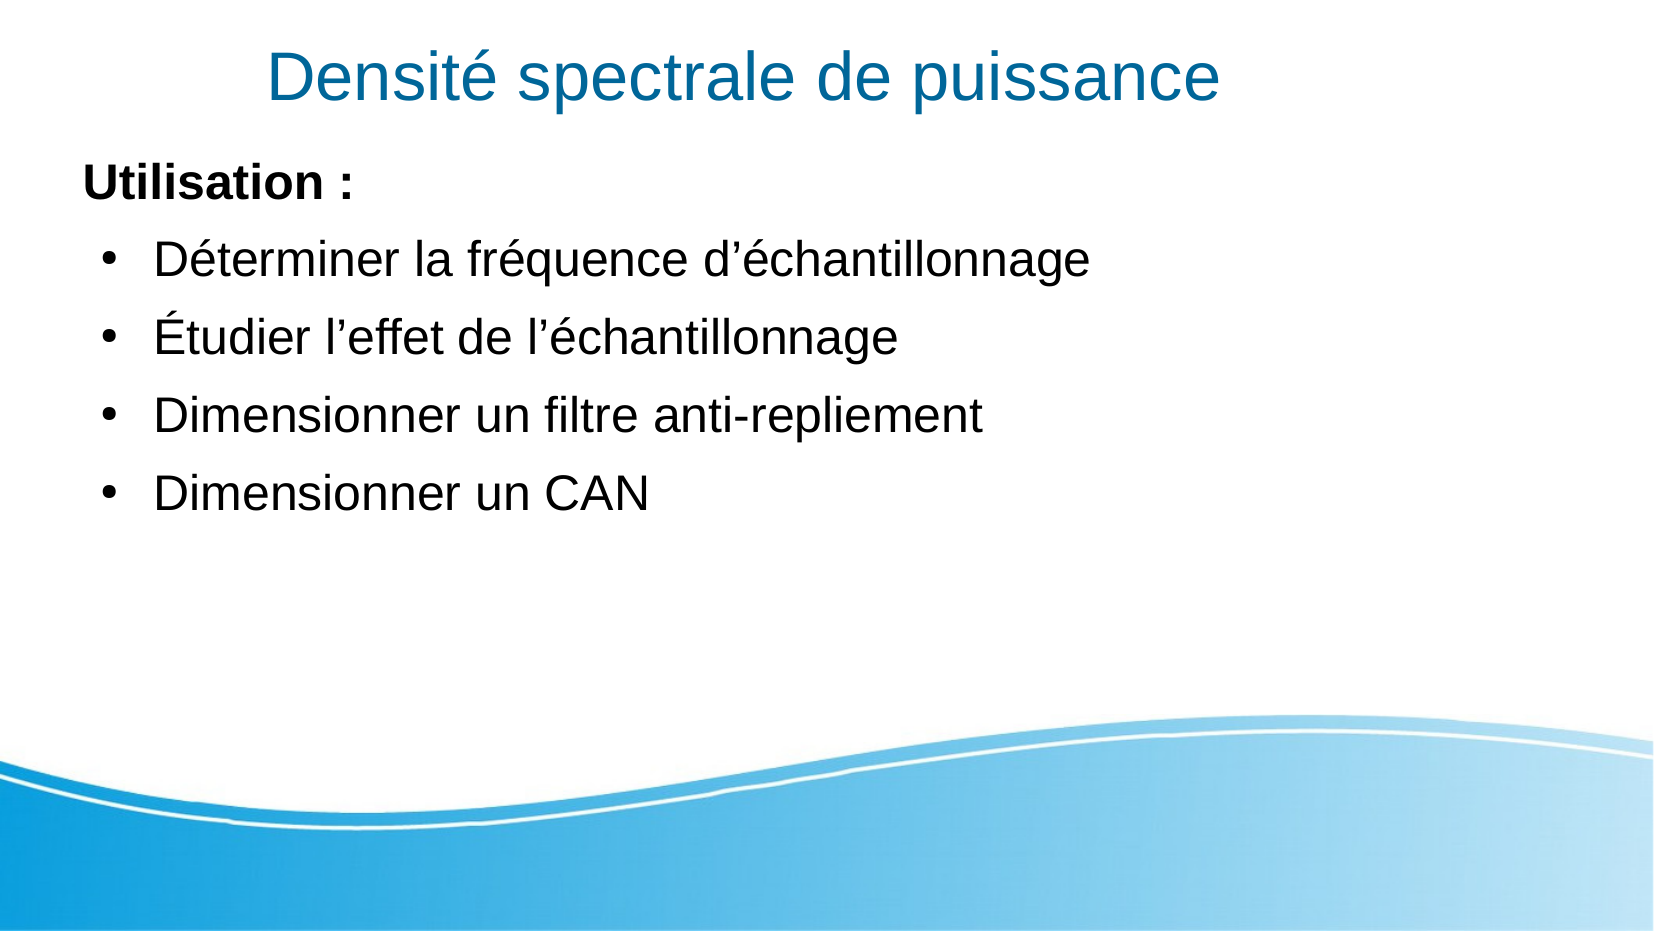

# Densité spectrale de puissance
Utilisation :
Déterminer la fréquence d’échantillonnage
Étudier l’effet de l’échantillonnage
Dimensionner un filtre anti-repliement
Dimensionner un CAN